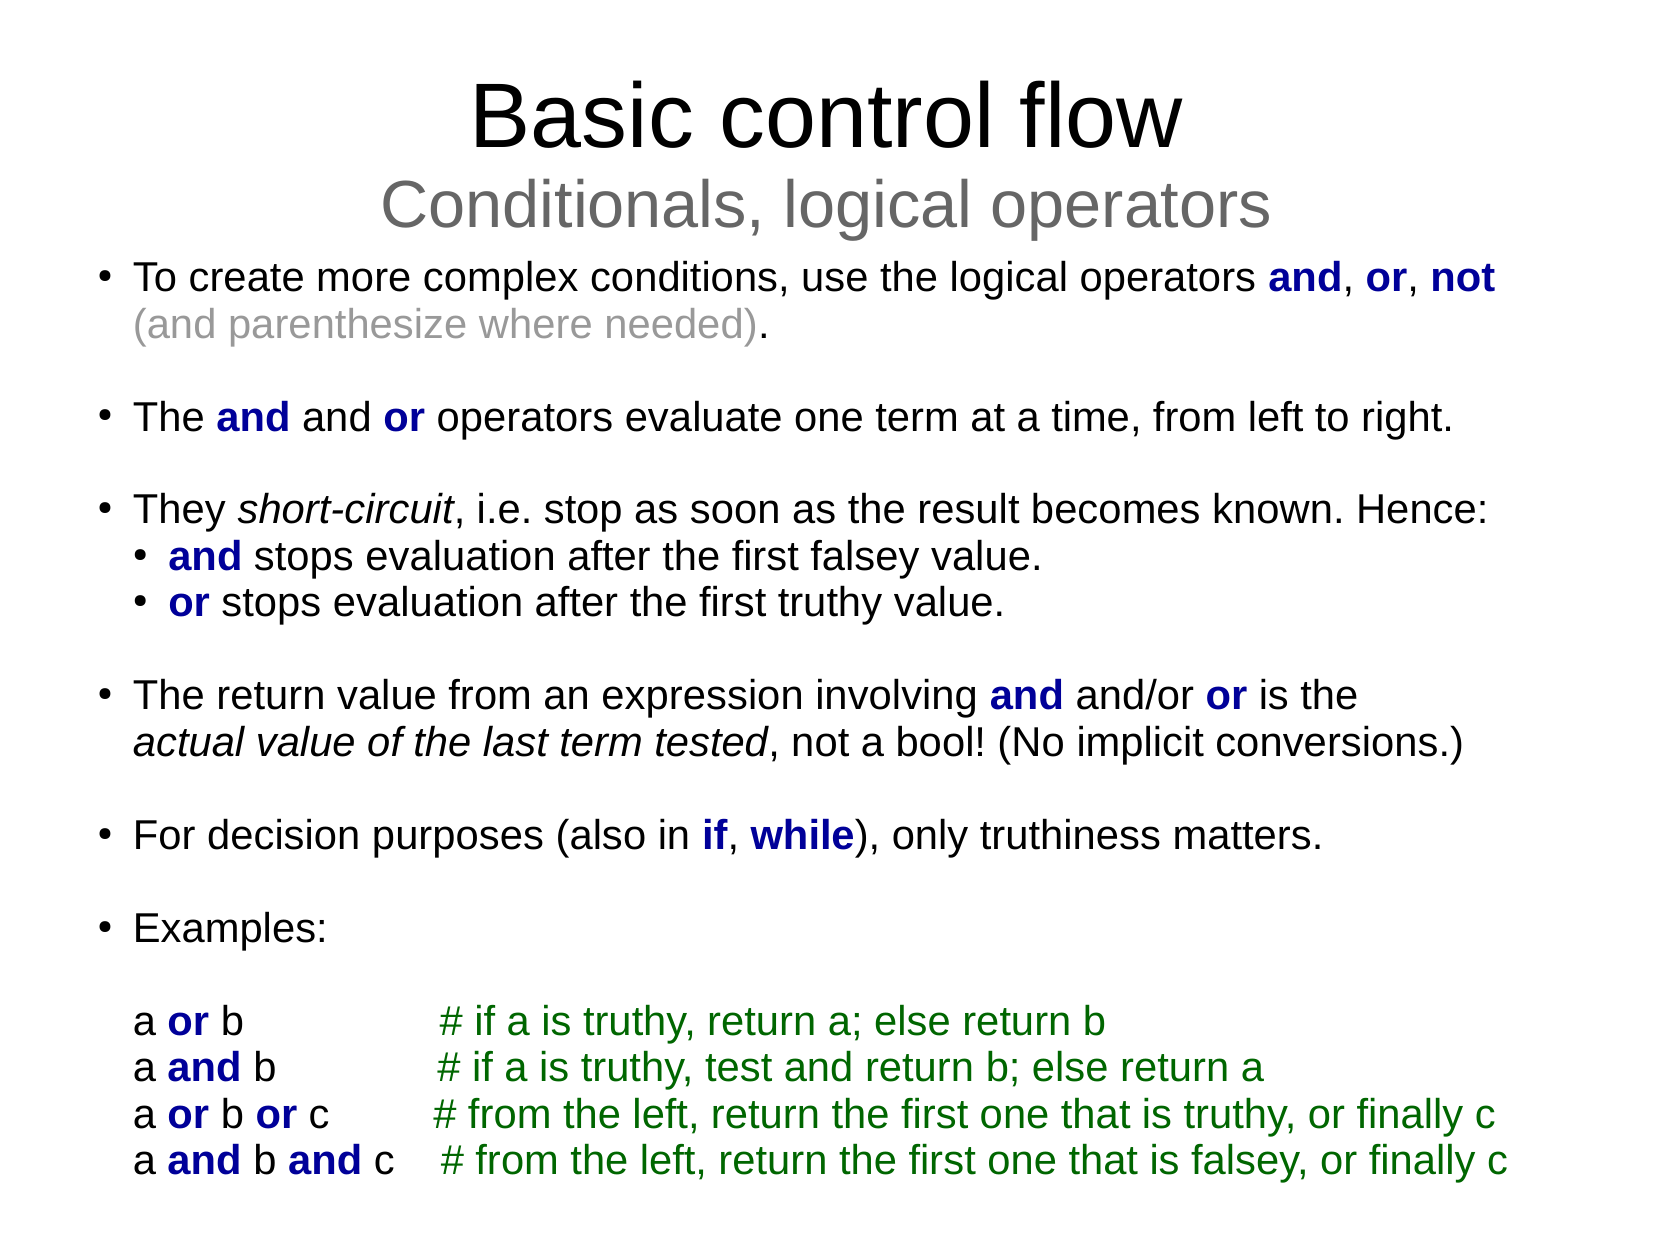

# Basic control flow Conditionals, logical operators
To create more complex conditions, use the logical operators and, or, not
(and parenthesize where needed).
The and and or operators evaluate one term at a time, from left to right.
They short-circuit, i.e. stop as soon as the result becomes known. Hence:
and stops evaluation after the first falsey value.
or stops evaluation after the first truthy value.
The return value from an expression involving and and/or or is the
actual value of the last term tested, not a bool! (No implicit conversions.)
For decision purposes (also in if, while), only truthiness matters.
Examples:
a or b # if a is truthy, return a; else return b
a and b # if a is truthy, test and return b; else return a
a or b or c # from the left, return the first one that is truthy, or finally c
a and b and c # from the left, return the first one that is falsey, or finally c